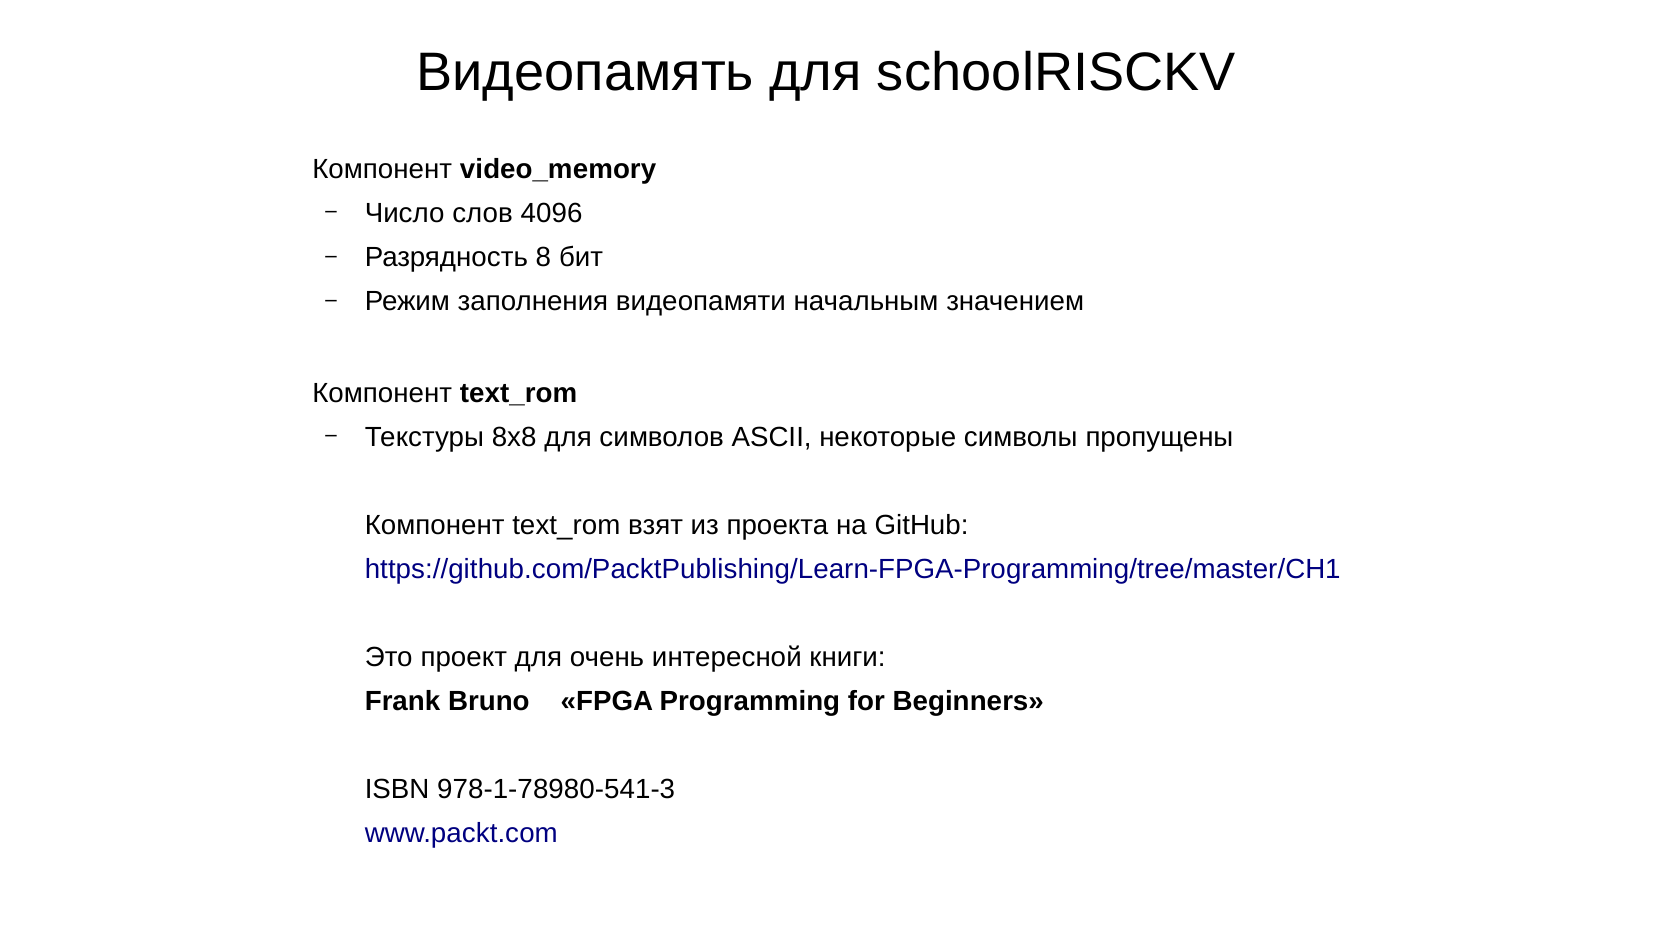

# Видеопамять для schoolRISCKV
Компонент video_memory
Число слов 4096
Разрядность 8 бит
Режим заполнения видеопамяти начальным значением
Компонент text_rom
Текстуры 8x8 для символов ASCII, некоторые символы пропущены
Компонент text_rom взят из проекта на GitHub:
https://github.com/PacktPublishing/Learn-FPGA-Programming/tree/master/CH1
Это проект для очень интересной книги:
Frank Bruno «FPGA Programming for Beginners»
ISBN 978-1-78980-541-3
www.packt.com